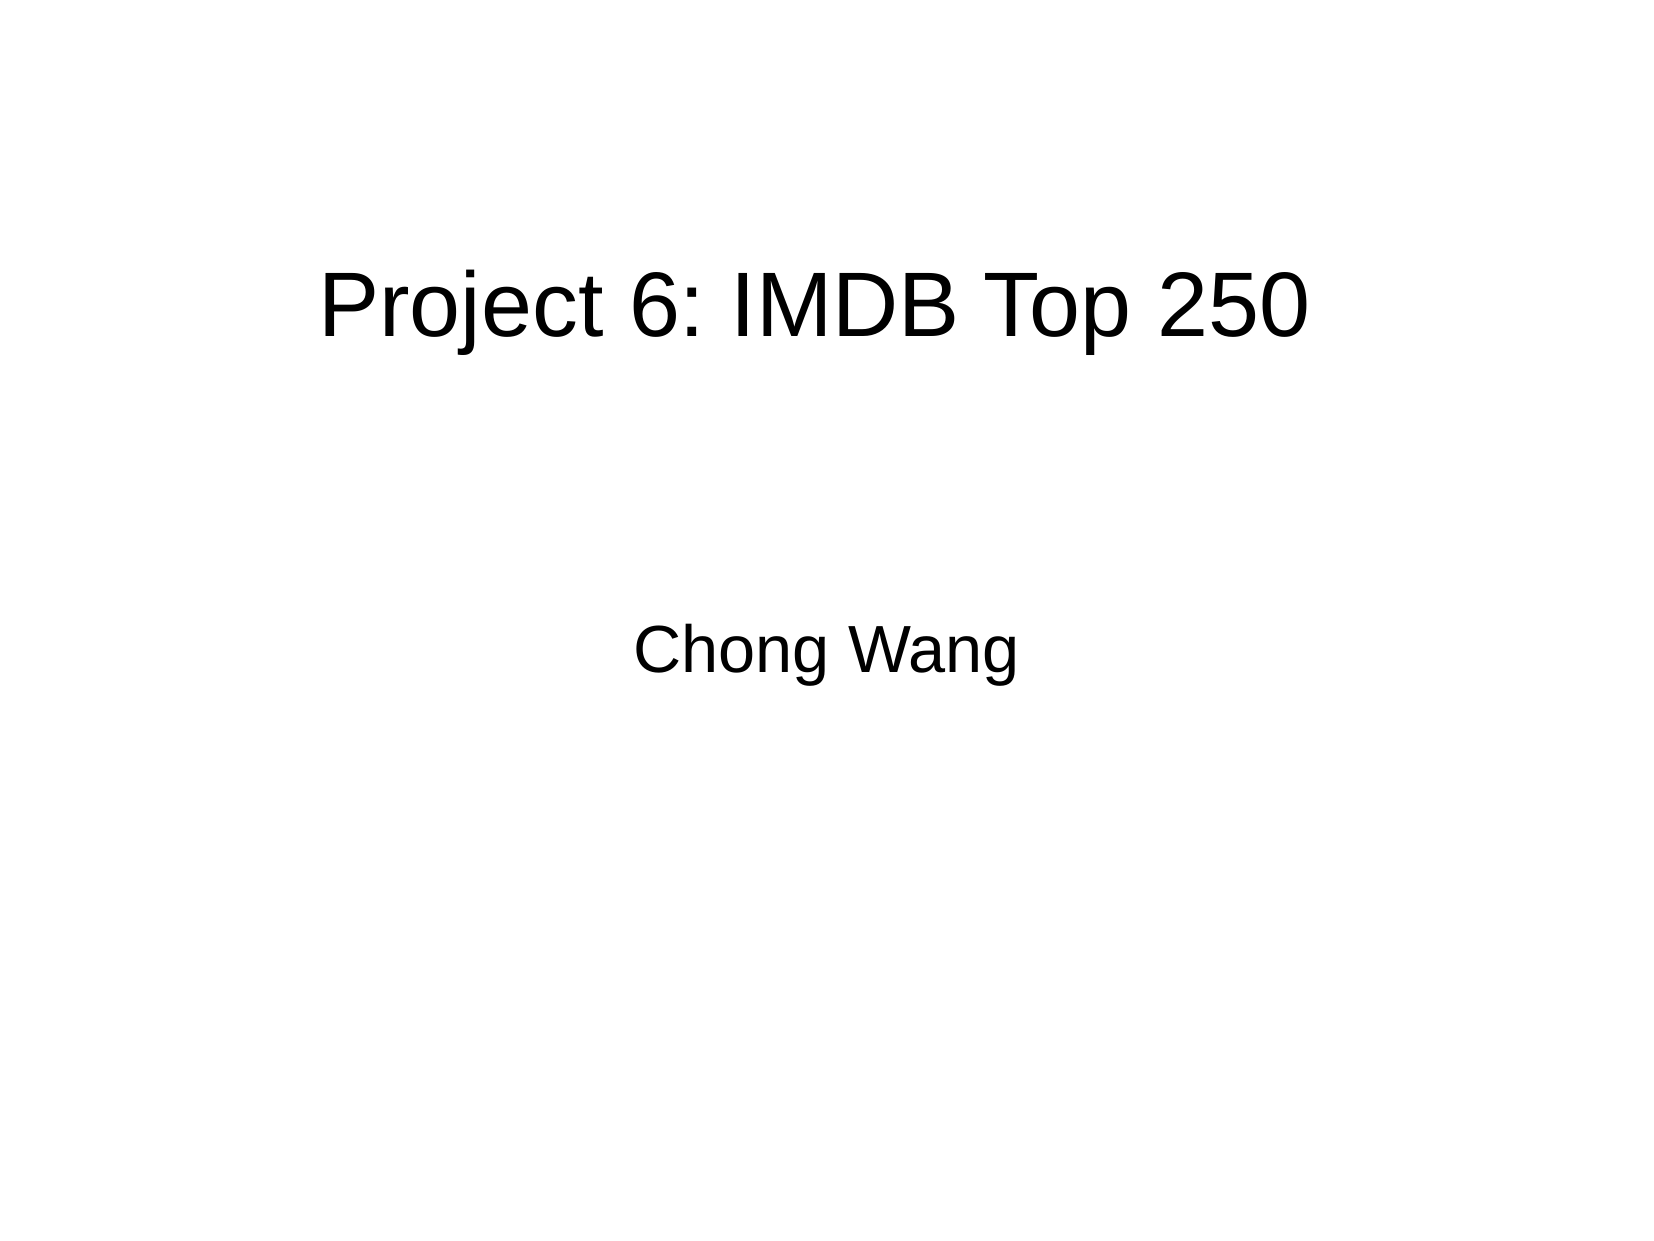

# Project 6: IMDB Top 250
Chong Wang